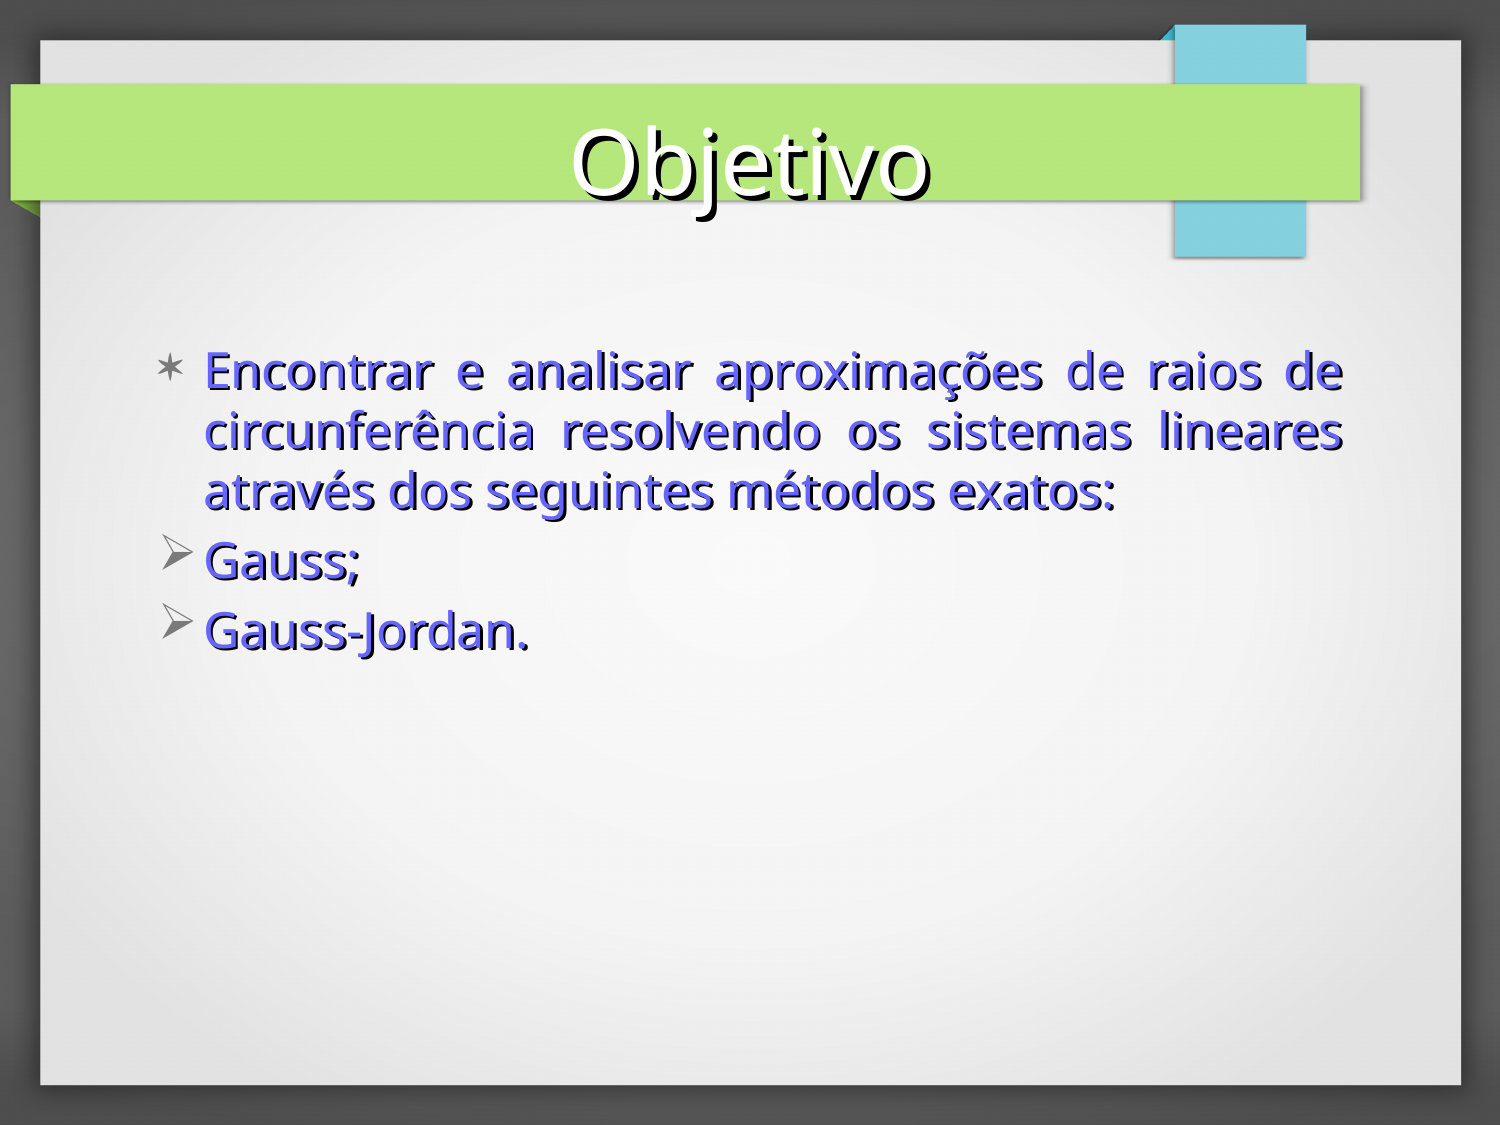

Objetivo
# Encontrar e analisar aproximações de raios de circunferência resolvendo os sistemas lineares através dos seguintes métodos exatos:
Gauss;
Gauss-Jordan.